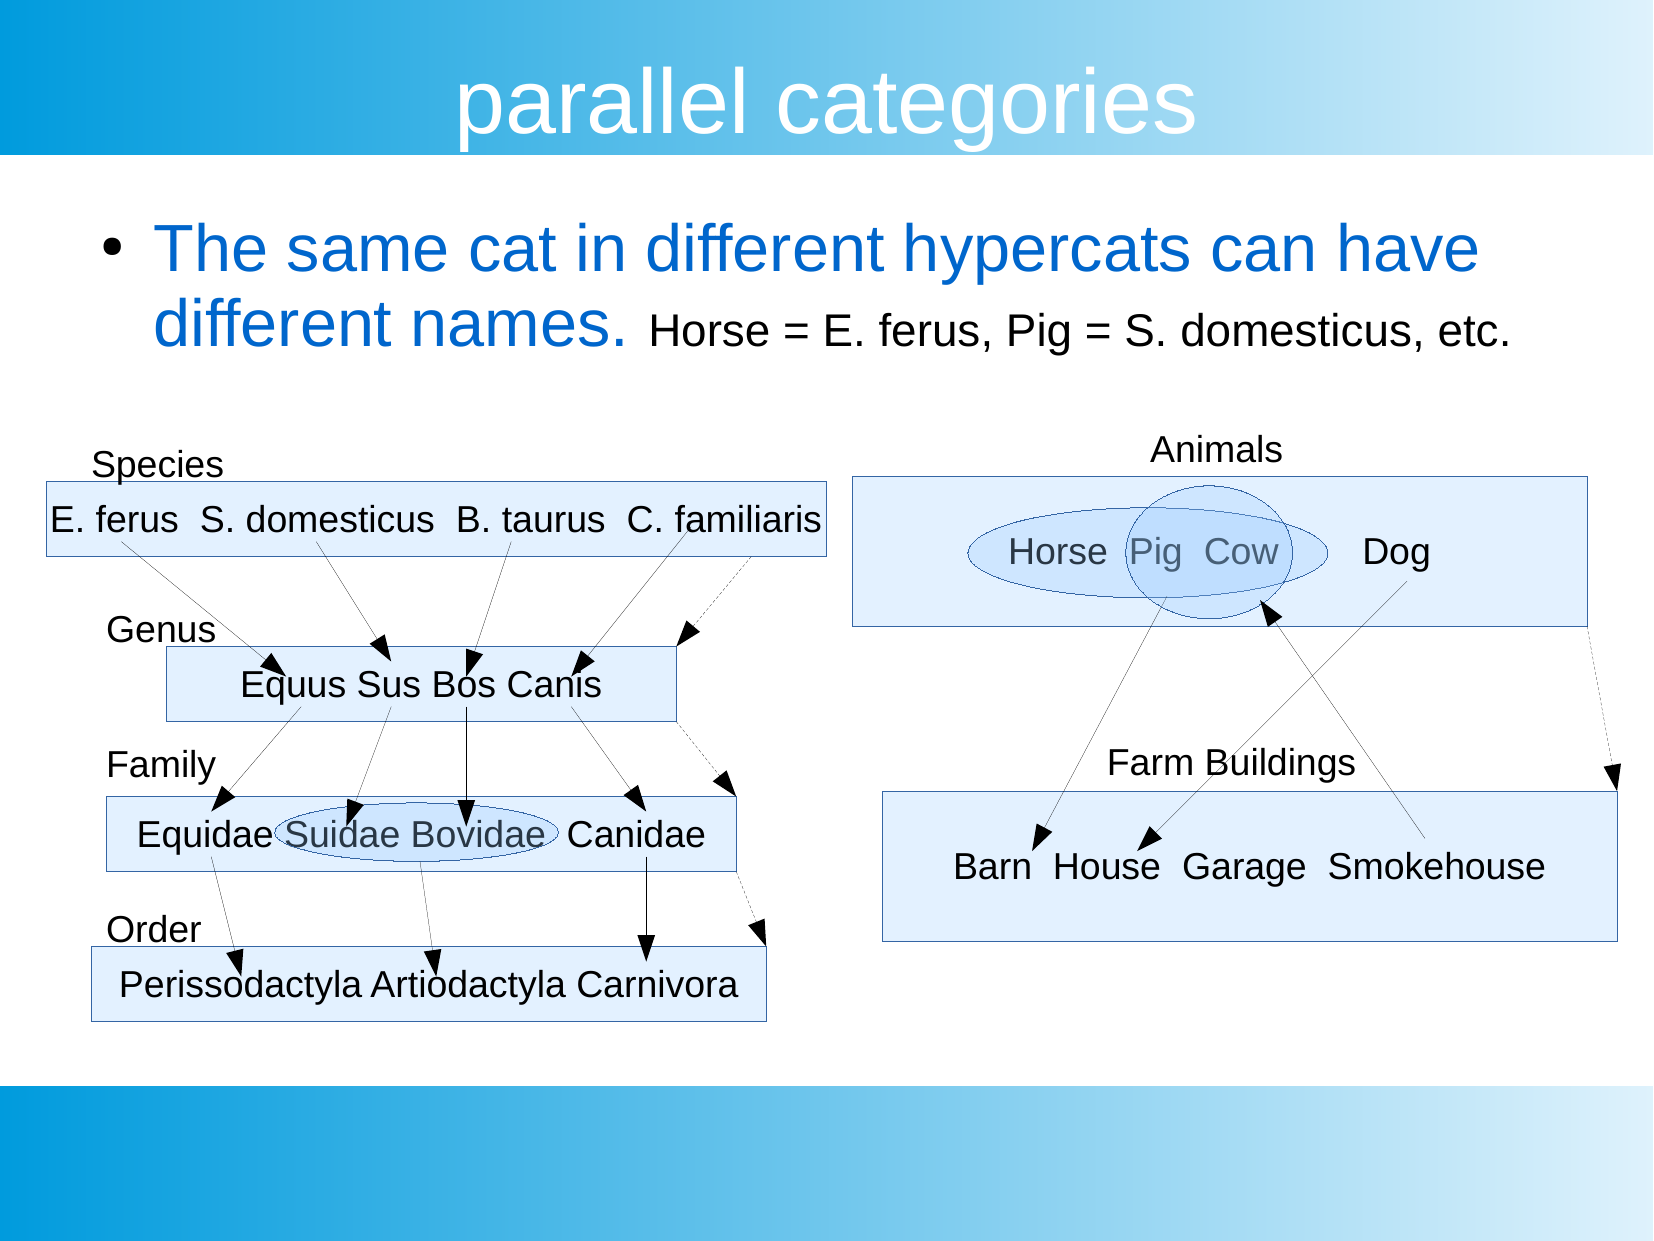

# parallel categories
The same cat in different hypercats can have different names. Horse = E. ferus, Pig = S. domesticus, etc.
Animals
Species
Horse Pig Cow Dog
E. ferus S. domesticus B. taurus C. familiaris
Genus
Equus Sus Bos Canis
Farm Buildings
Family
Barn House Garage Smokehouse
Equidae Suidae Bovidae Canidae
Order
Perissodactyla Artiodactyla Carnivora